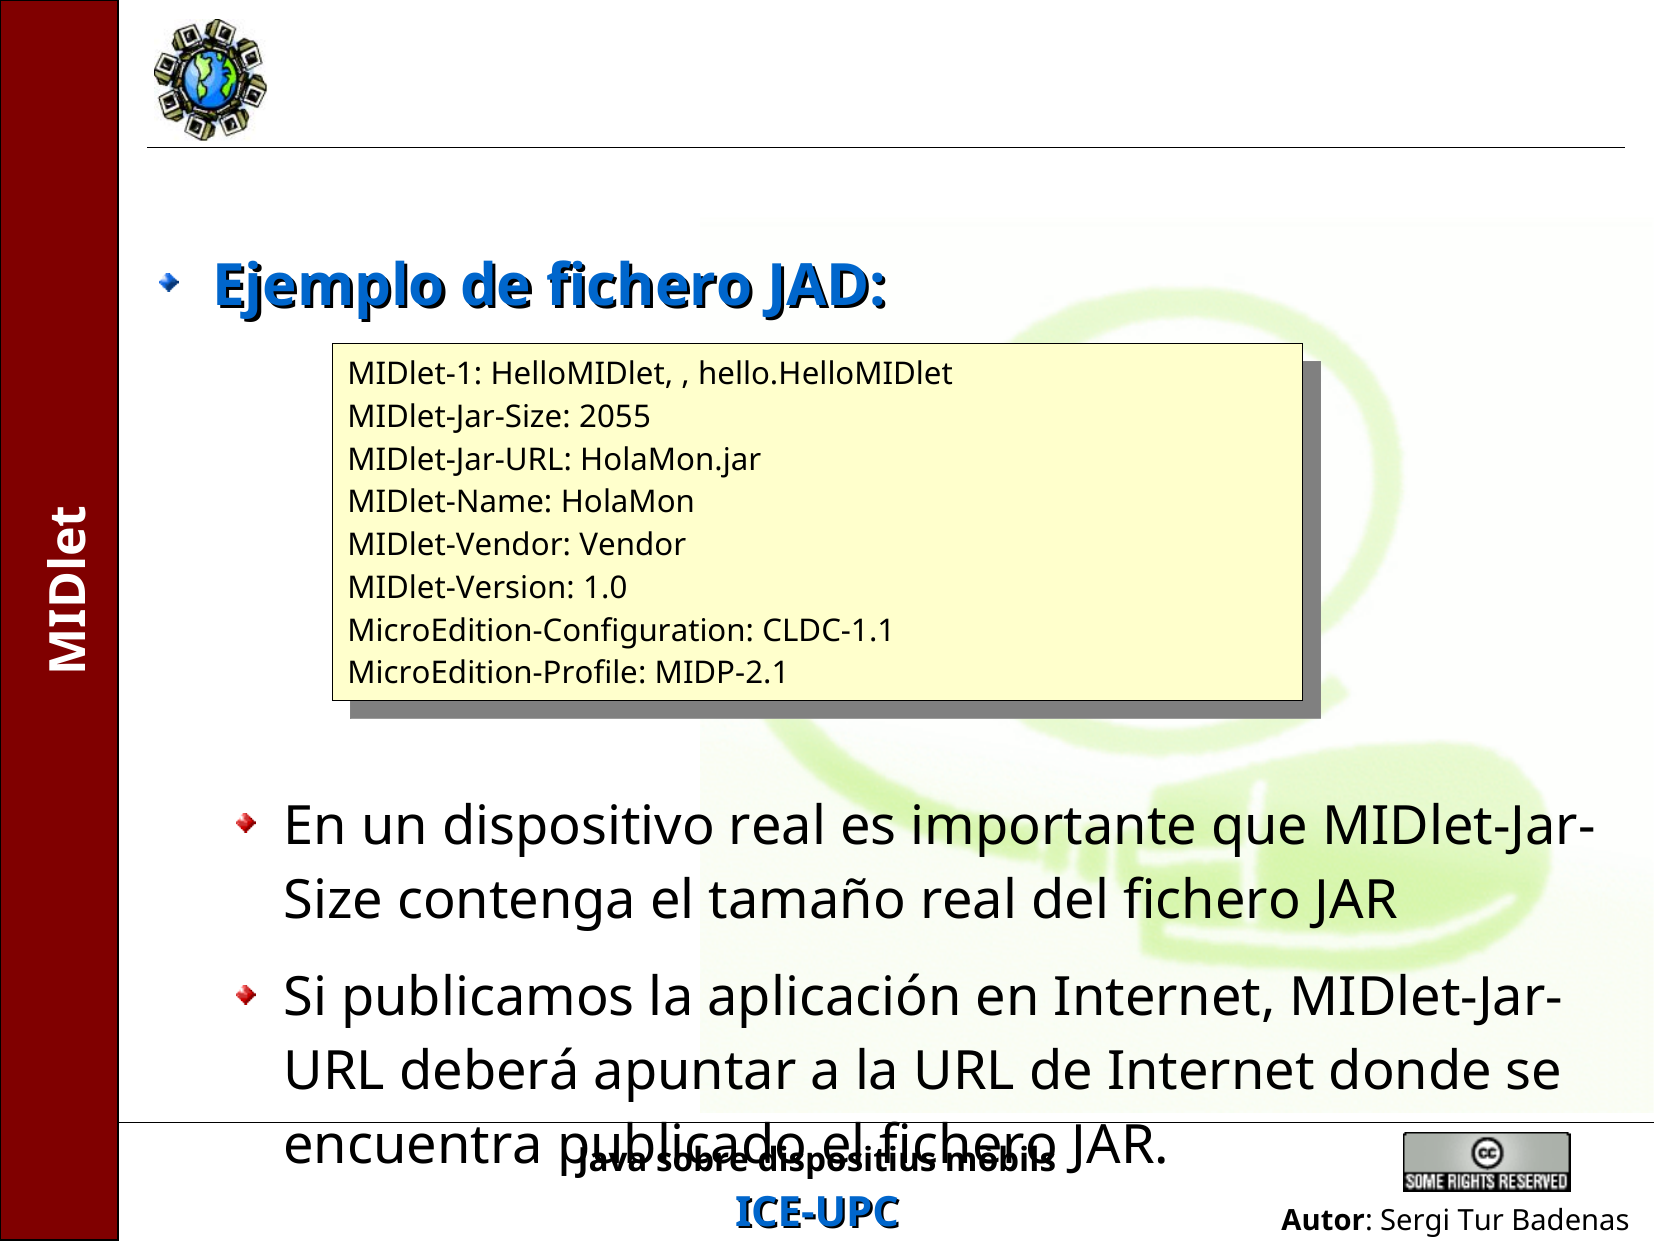

#
Ejemplo de fichero JAD:
En un dispositivo real es importante que MIDlet-Jar-Size contenga el tamaño real del fichero JAR
Si publicamos la aplicación en Internet, MIDlet-Jar-URL deberá apuntar a la URL de Internet donde se encuentra publicado el fichero JAR.
MIDlet-1: HelloMIDlet, , hello.HelloMIDlet
MIDlet-Jar-Size: 2055
MIDlet-Jar-URL: HolaMon.jar
MIDlet-Name: HolaMon
MIDlet-Vendor: Vendor
MIDlet-Version: 1.0
MicroEdition-Configuration: CLDC-1.1
MicroEdition-Profile: MIDP-2.1